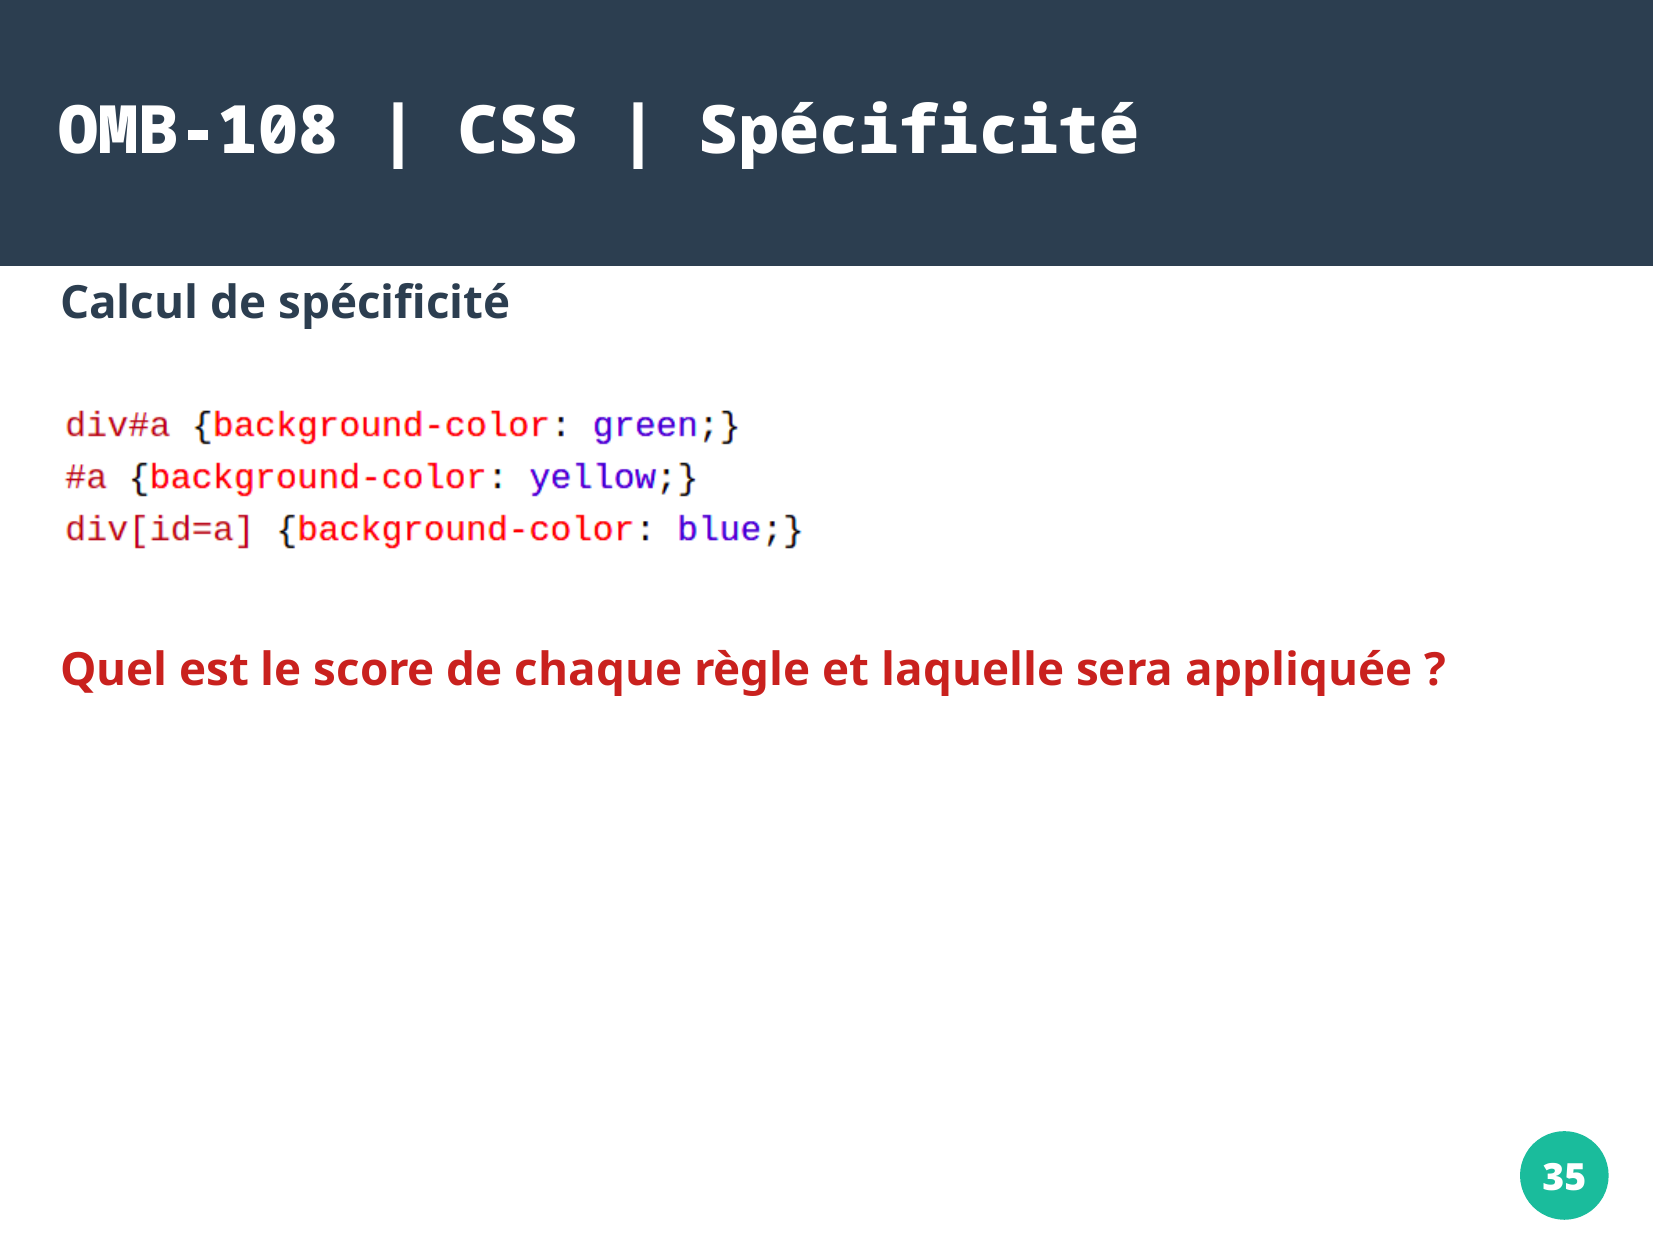

# OMB-108 | CSS | Spécificité
Calcul de spécificité
Quel est le score de chaque règle et laquelle sera appliquée ?
div#a 			1 + 100
#a 				100
div[id=a]		1 + 10
35